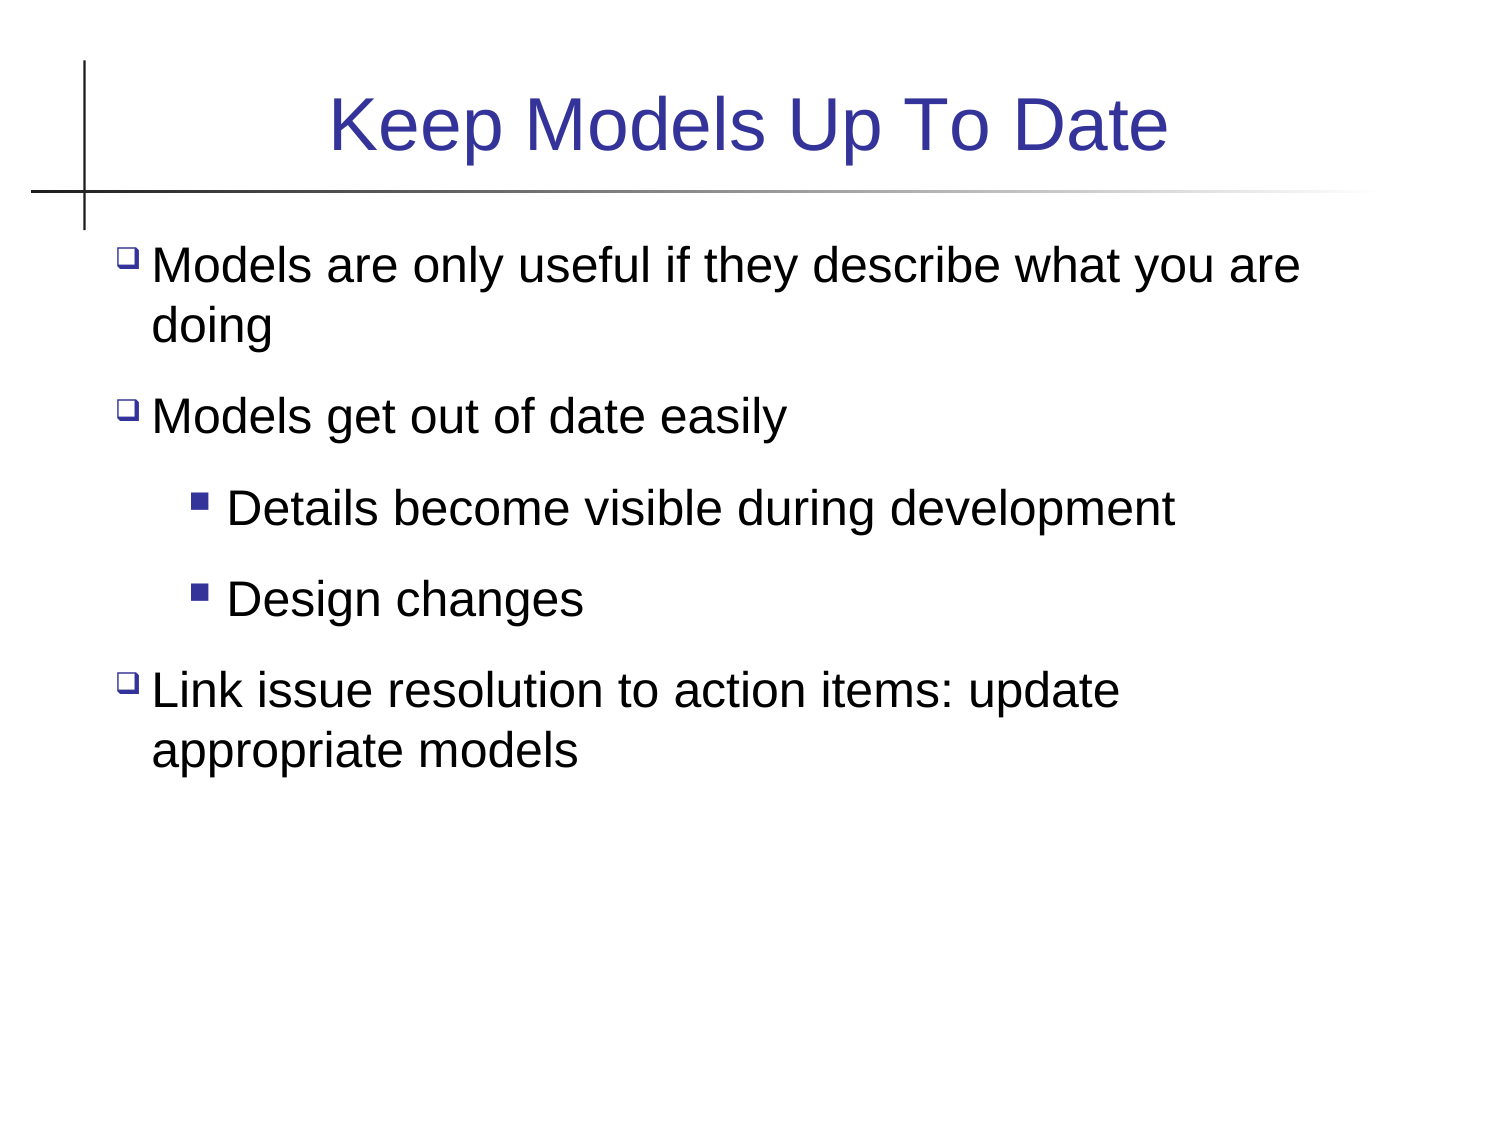

# Keep Models Up To Date
Models are only useful if they describe what you are doing
Models get out of date easily
Details become visible during development
Design changes
Link issue resolution to action items: update appropriate models